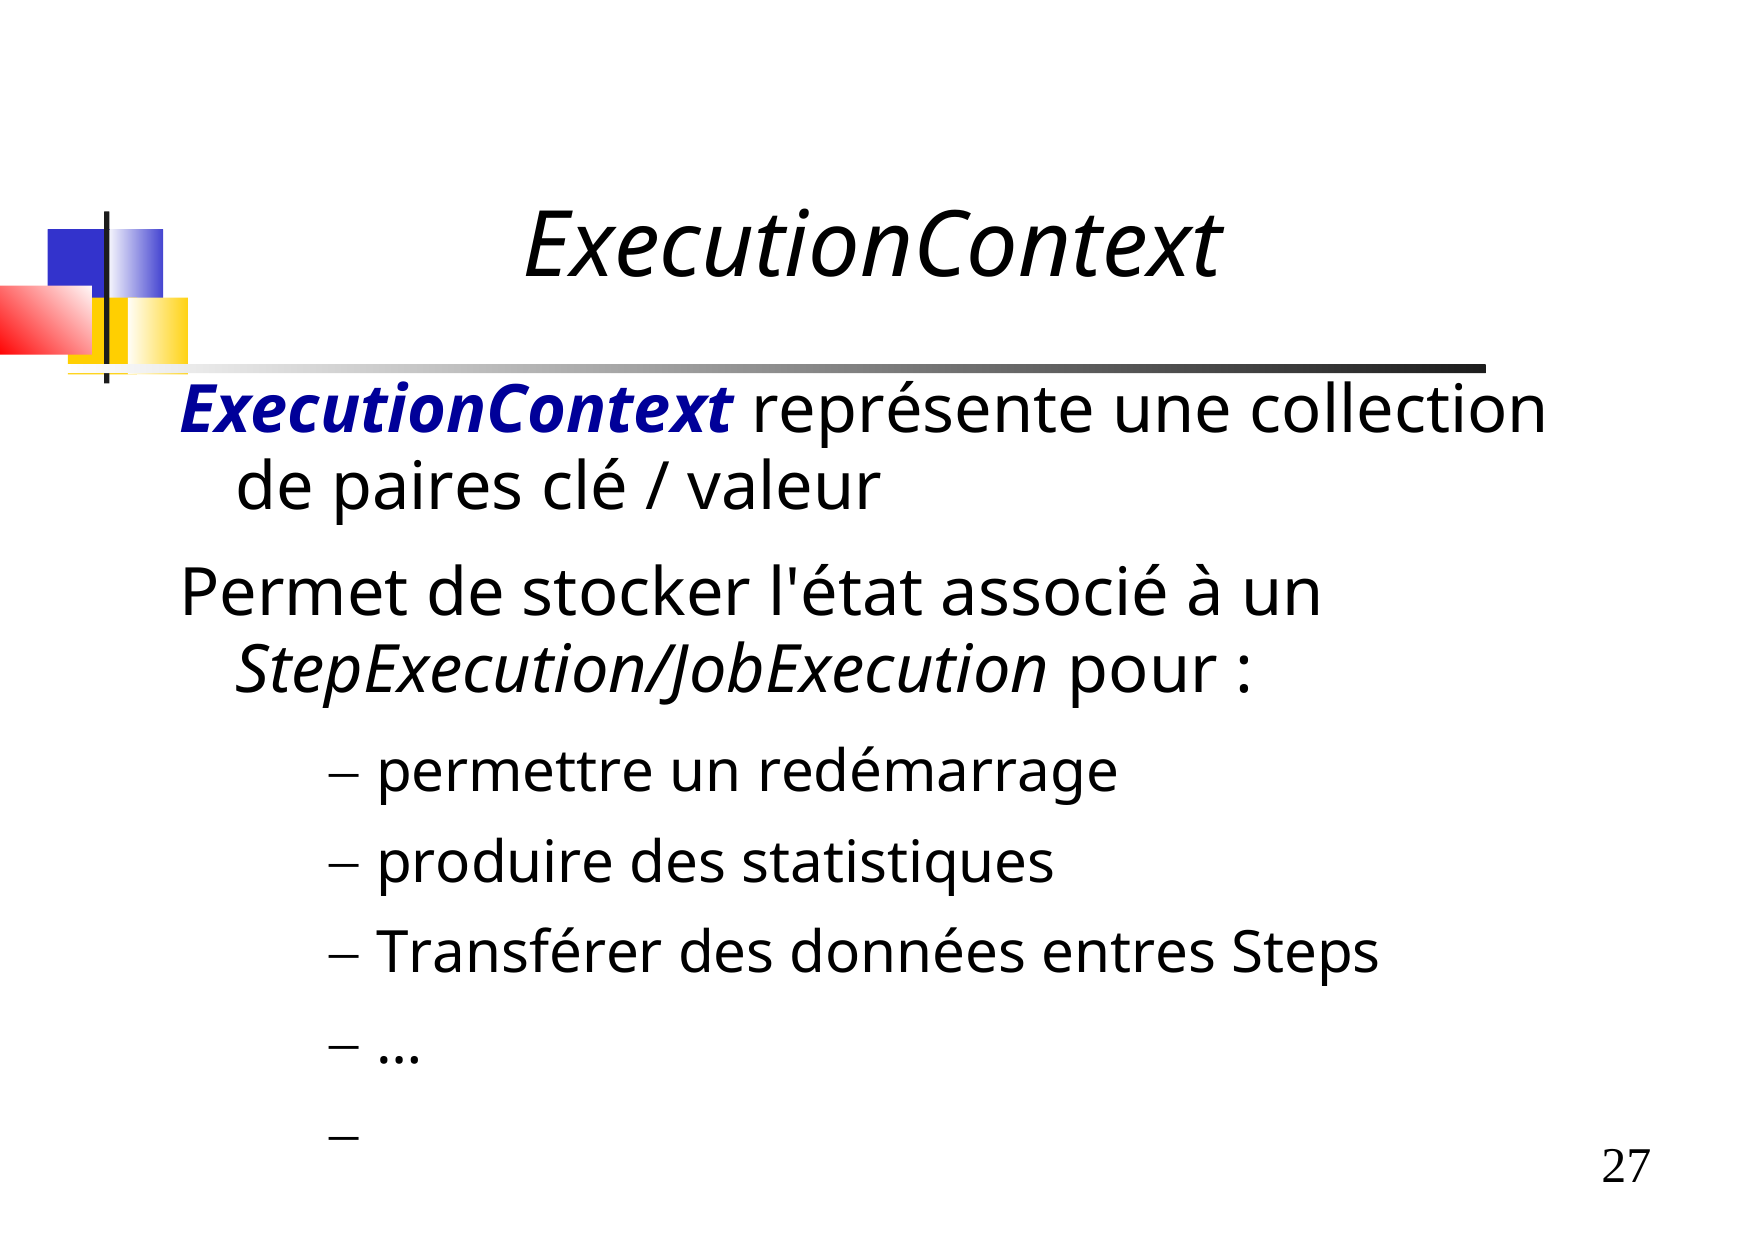

# ExecutionContext
ExecutionContext représente une collection de paires clé / valeur
Permet de stocker l'état associé à un StepExecution/JobExecution pour :
permettre un redémarrage
produire des statistiques
Transférer des données entres Steps
…